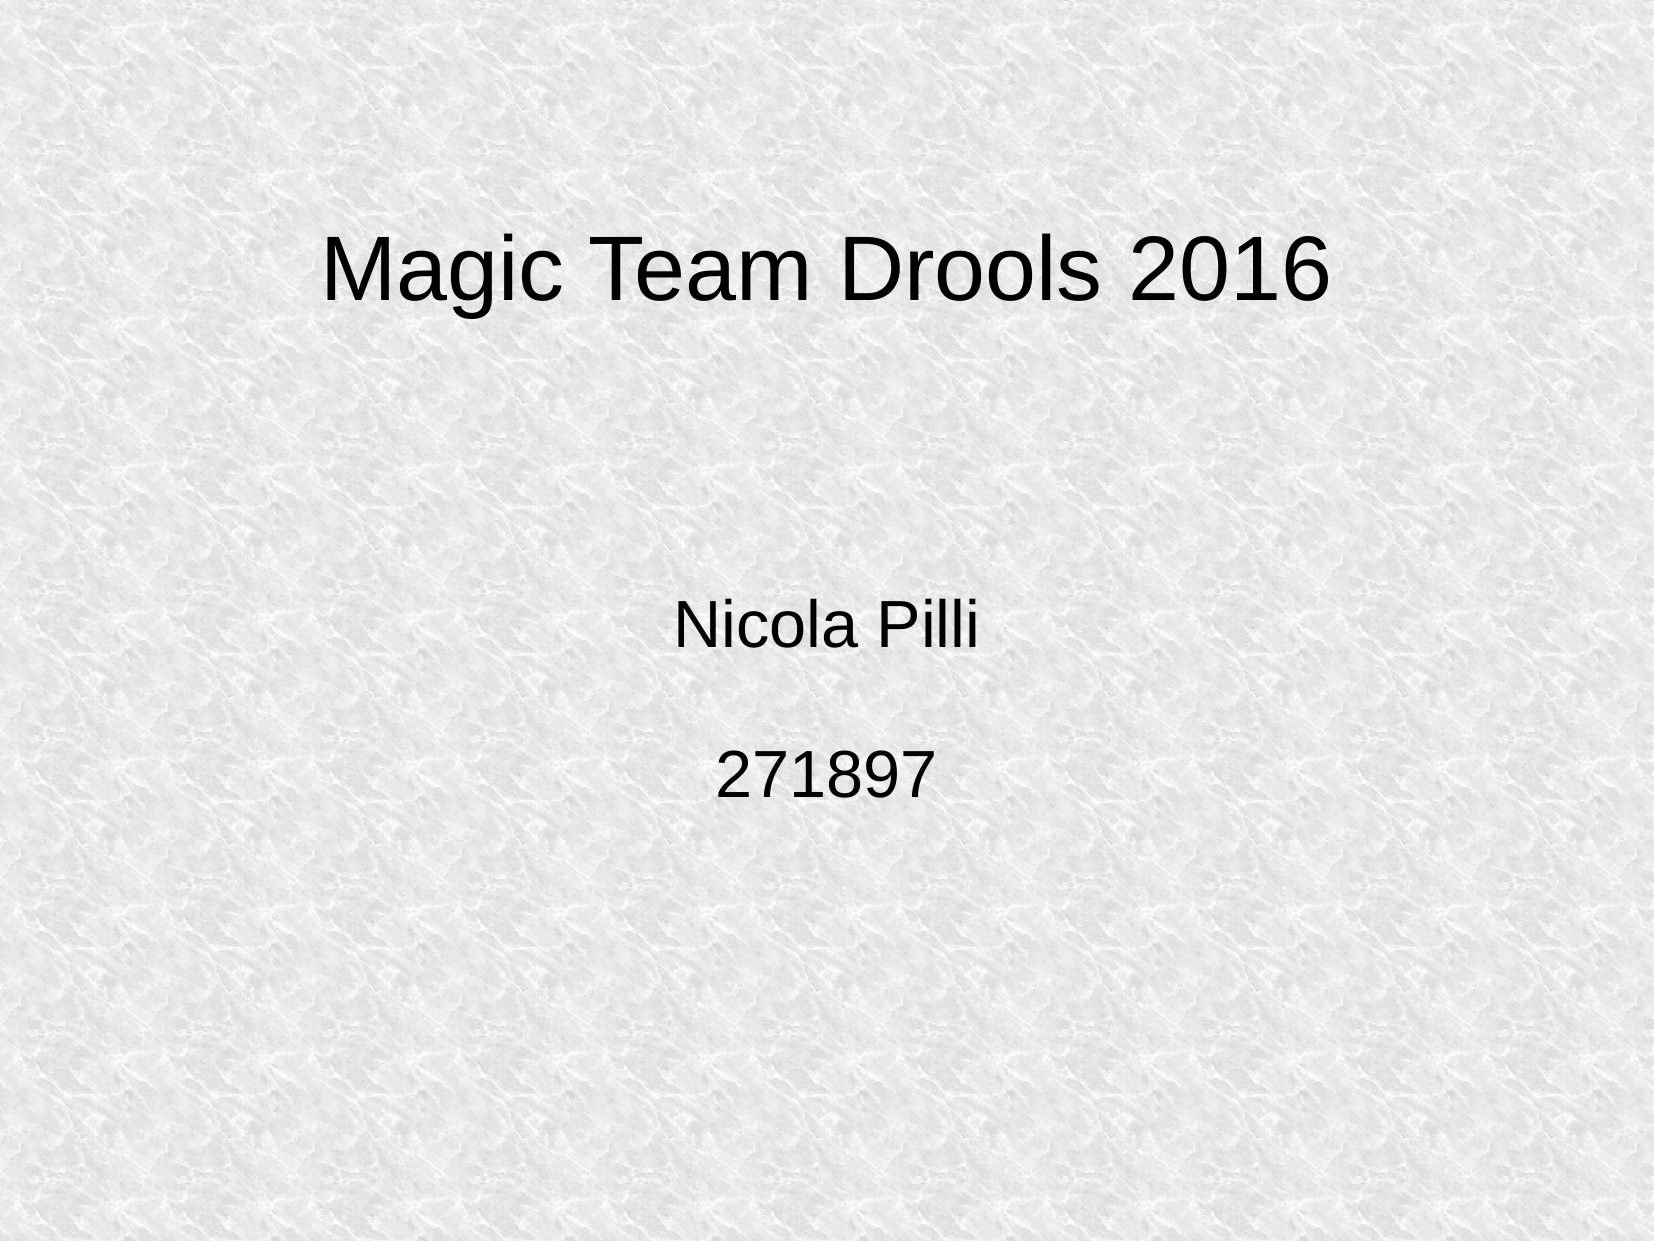

# Magic Team Drools 2016
Nicola Pilli
271897